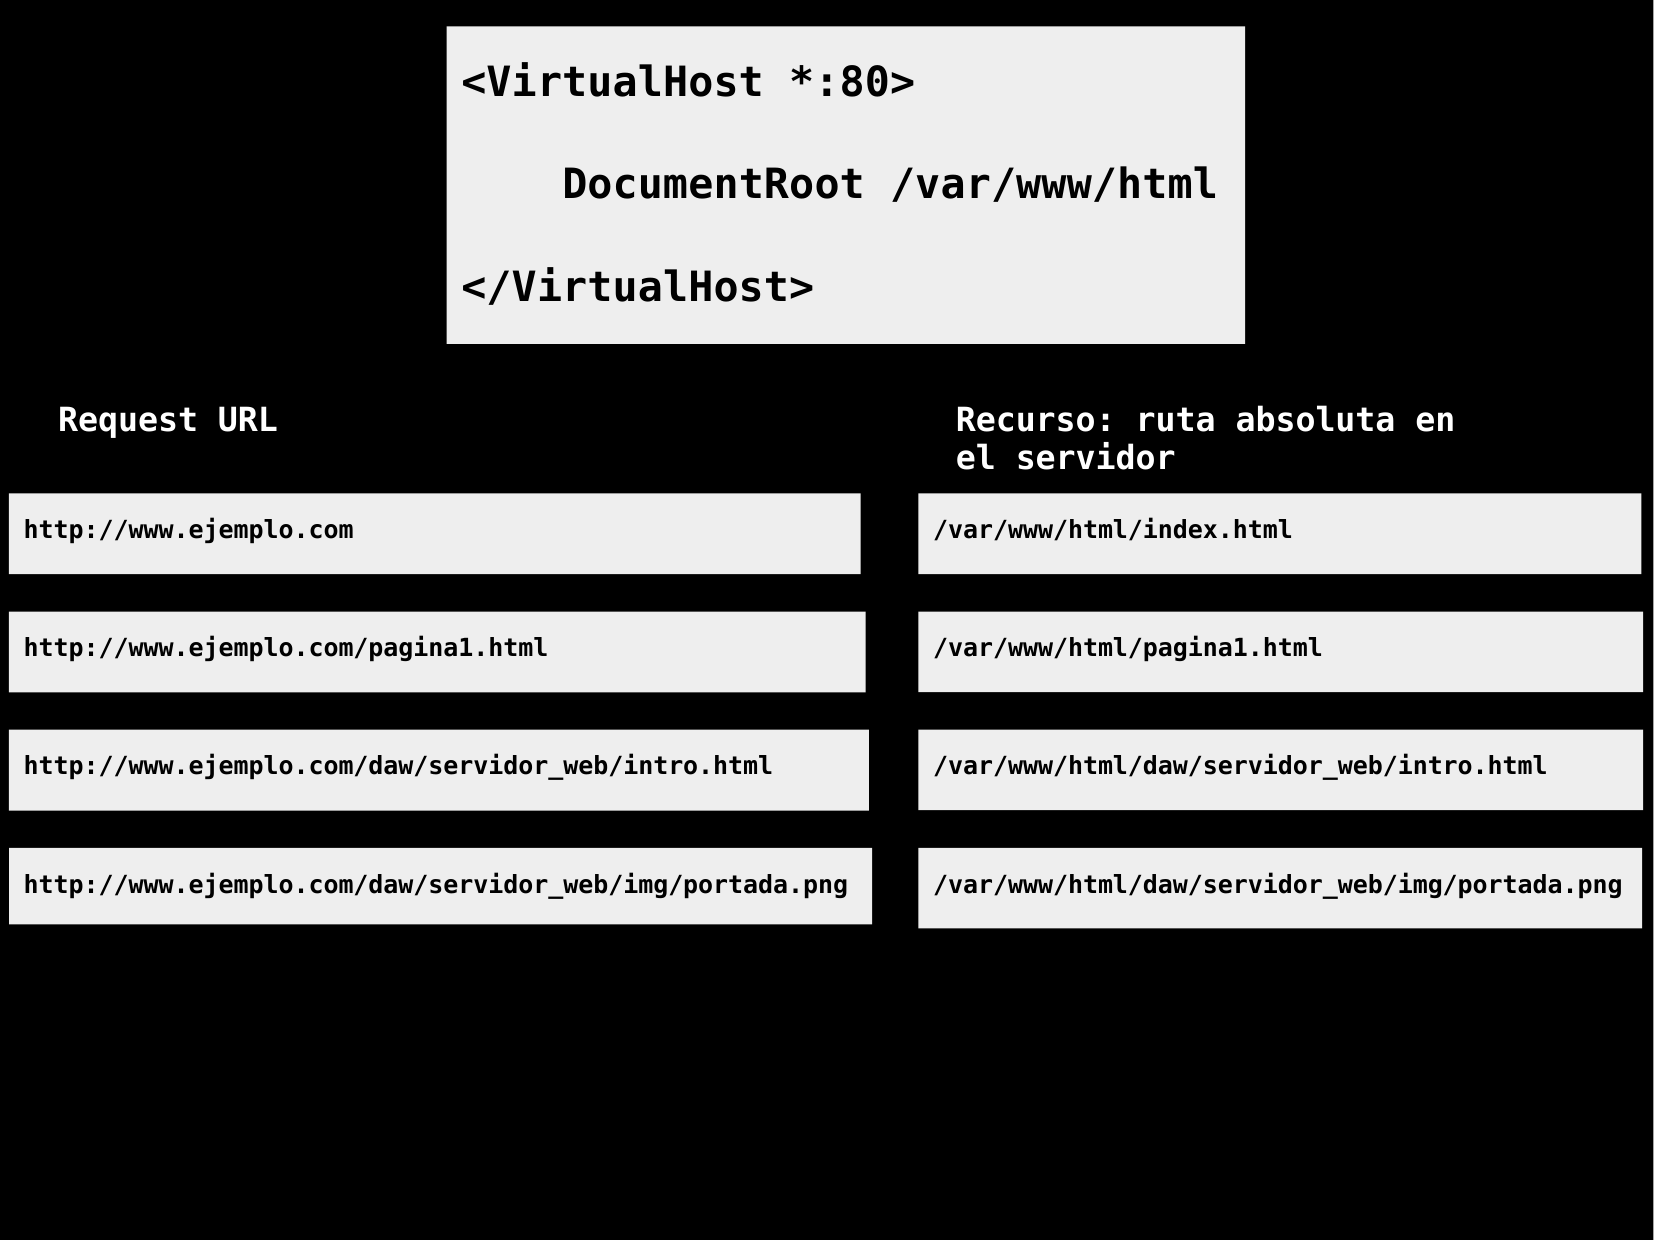

<VirtualHost *:80>
 DocumentRoot /var/www/html
</VirtualHost>
Request URL
Recurso: ruta absoluta en
el servidor
http://www.ejemplo.com
/var/www/html/index.html
http://www.ejemplo.com/pagina1.html
/var/www/html/pagina1.html
/var/www/html/daw/servidor_web/intro.html
http://www.ejemplo.com/daw/servidor_web/intro.html
/var/www/html/daw/servidor_web/img/portada.png
http://www.ejemplo.com/daw/servidor_web/img/portada.png